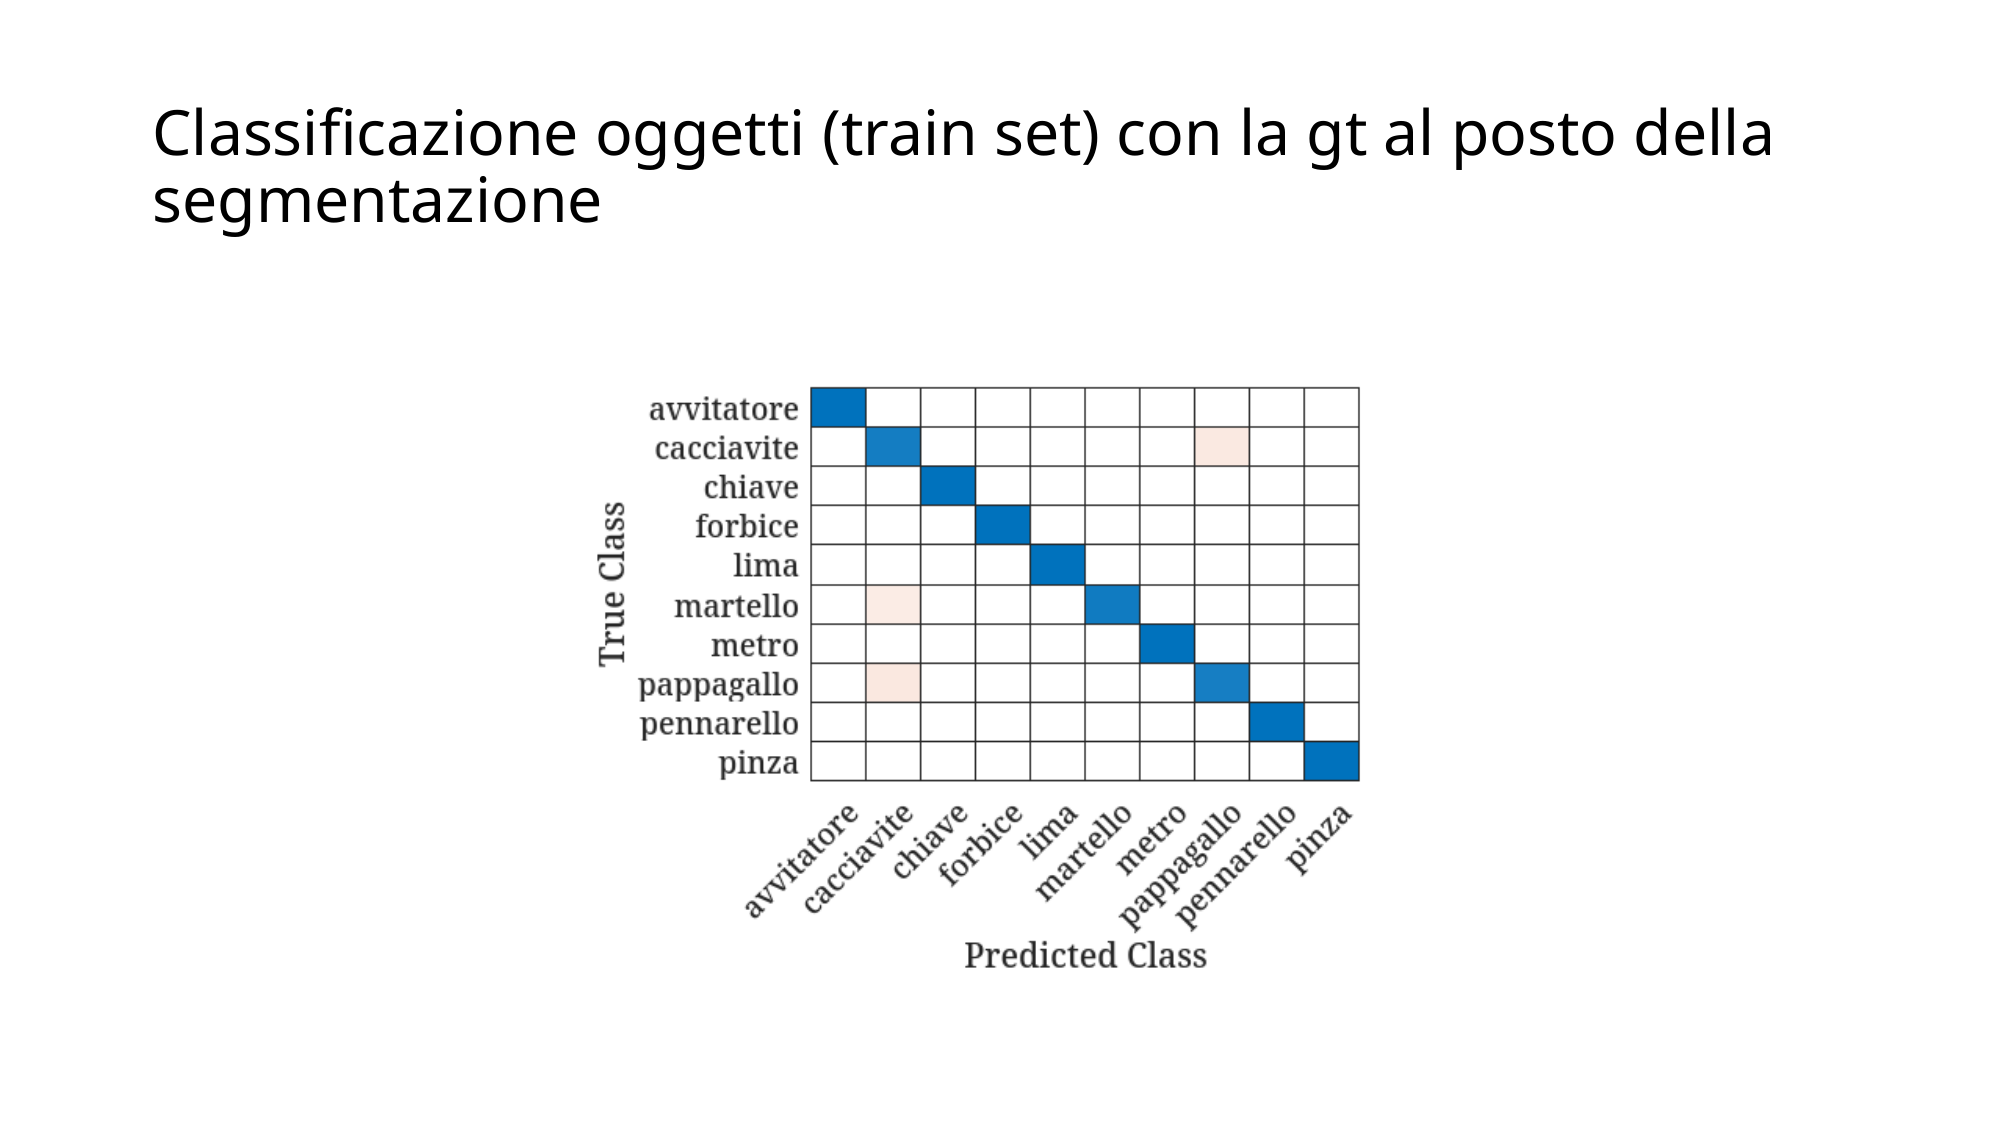

# Classificazione oggetti (train set) con la gt al posto della segmentazione